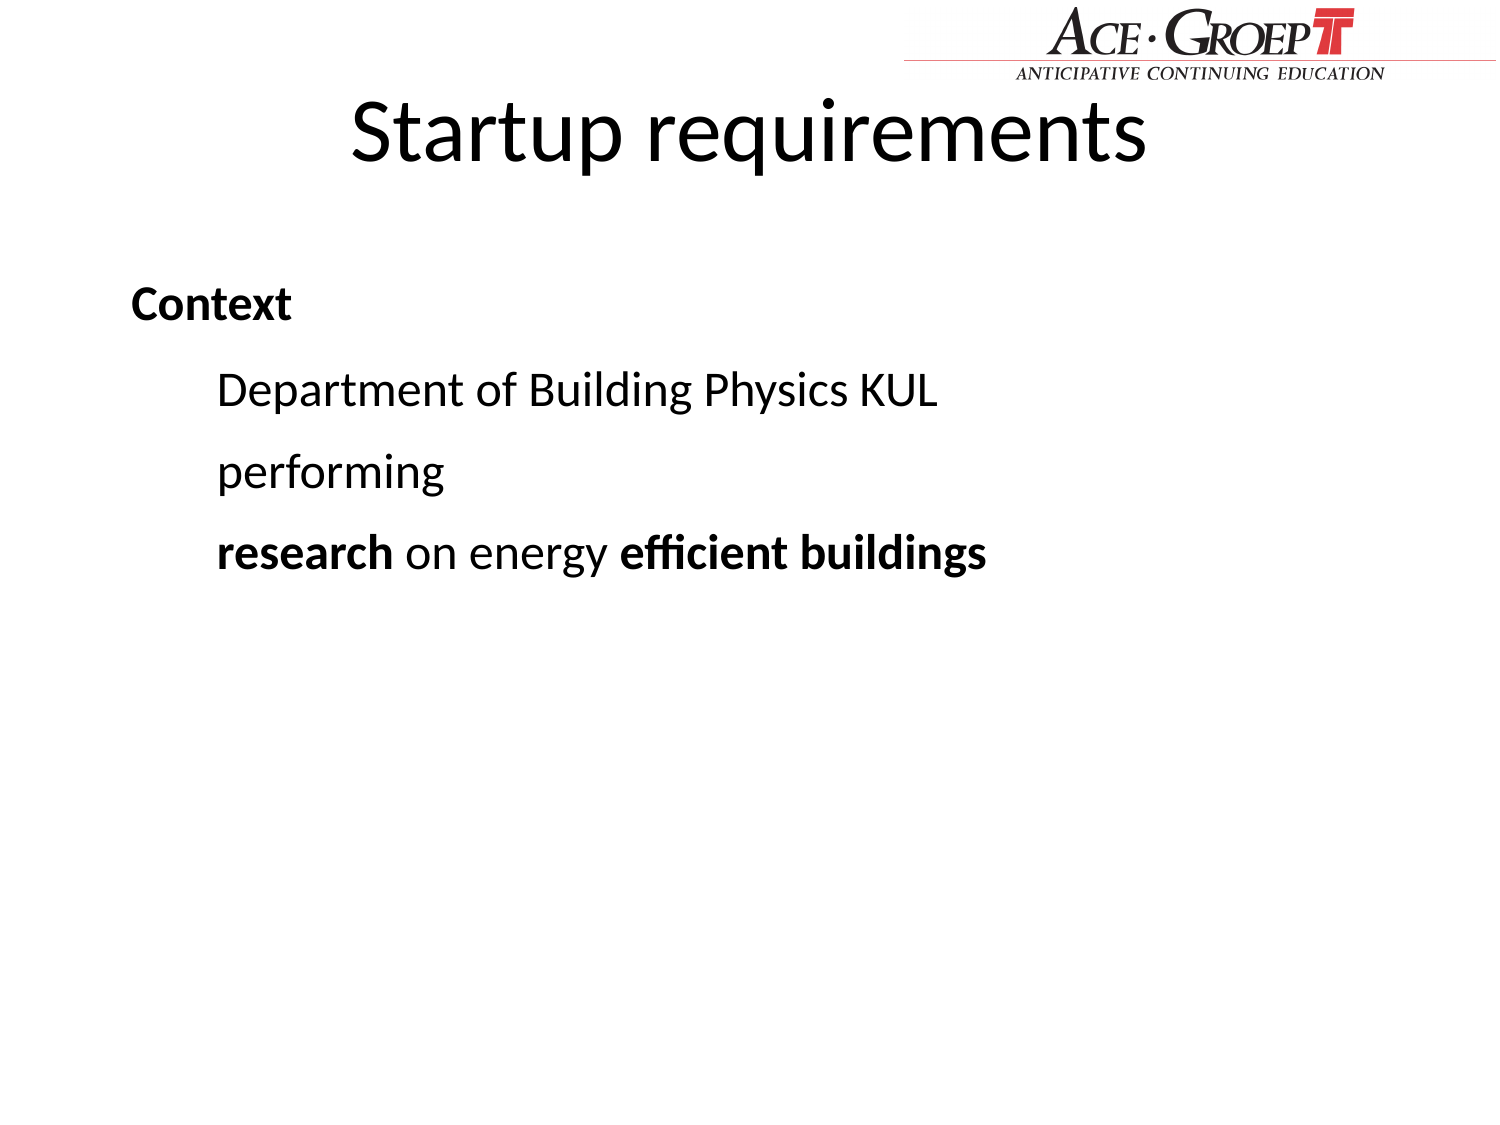

# Startup requirements
Context
Department of Building Physics KUL
performing
research on energy efficient buildings